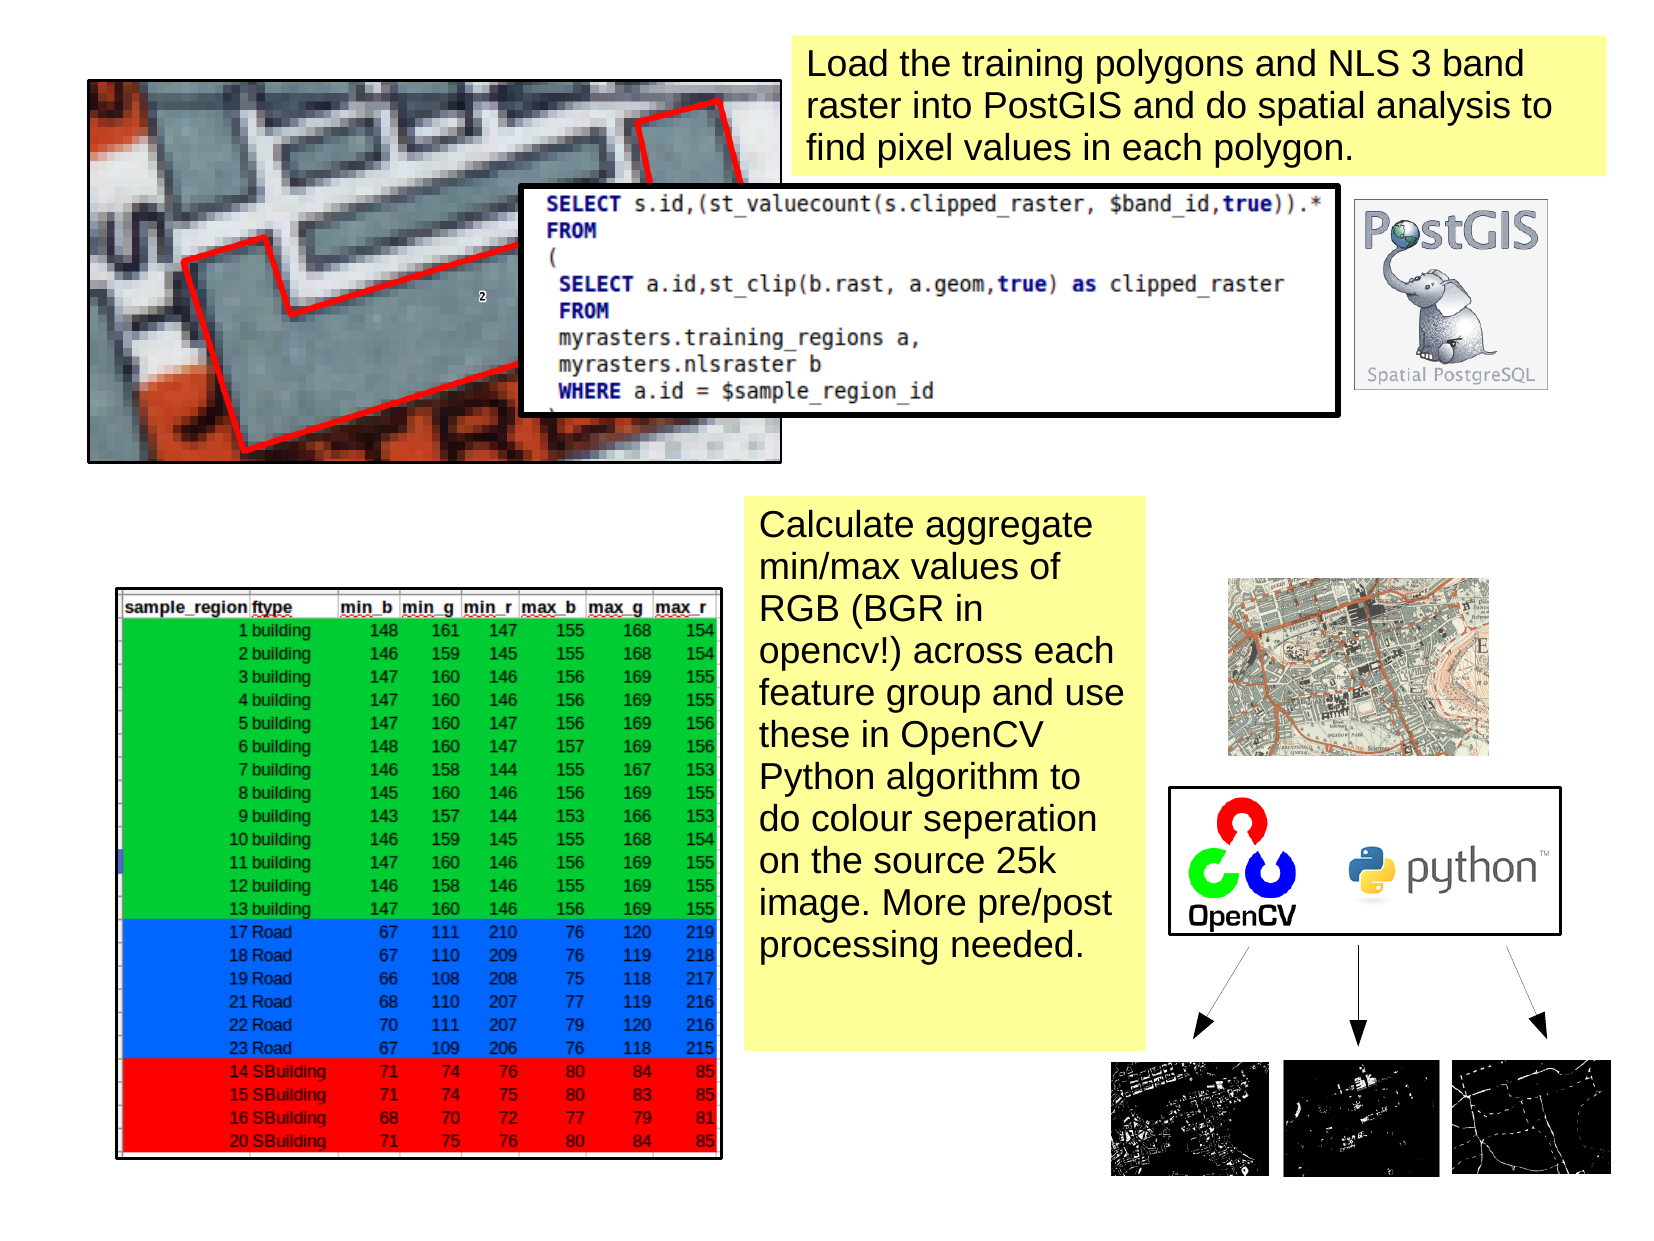

Load the training polygons and NLS 3 band raster into PostGIS and do spatial analysis to find pixel values in each polygon.
Calculate aggregate min/max values of RGB (BGR in opencv!) across each feature group and use these in OpenCV Python algorithm to do colour seperation on the source 25k image. More pre/post processing needed.